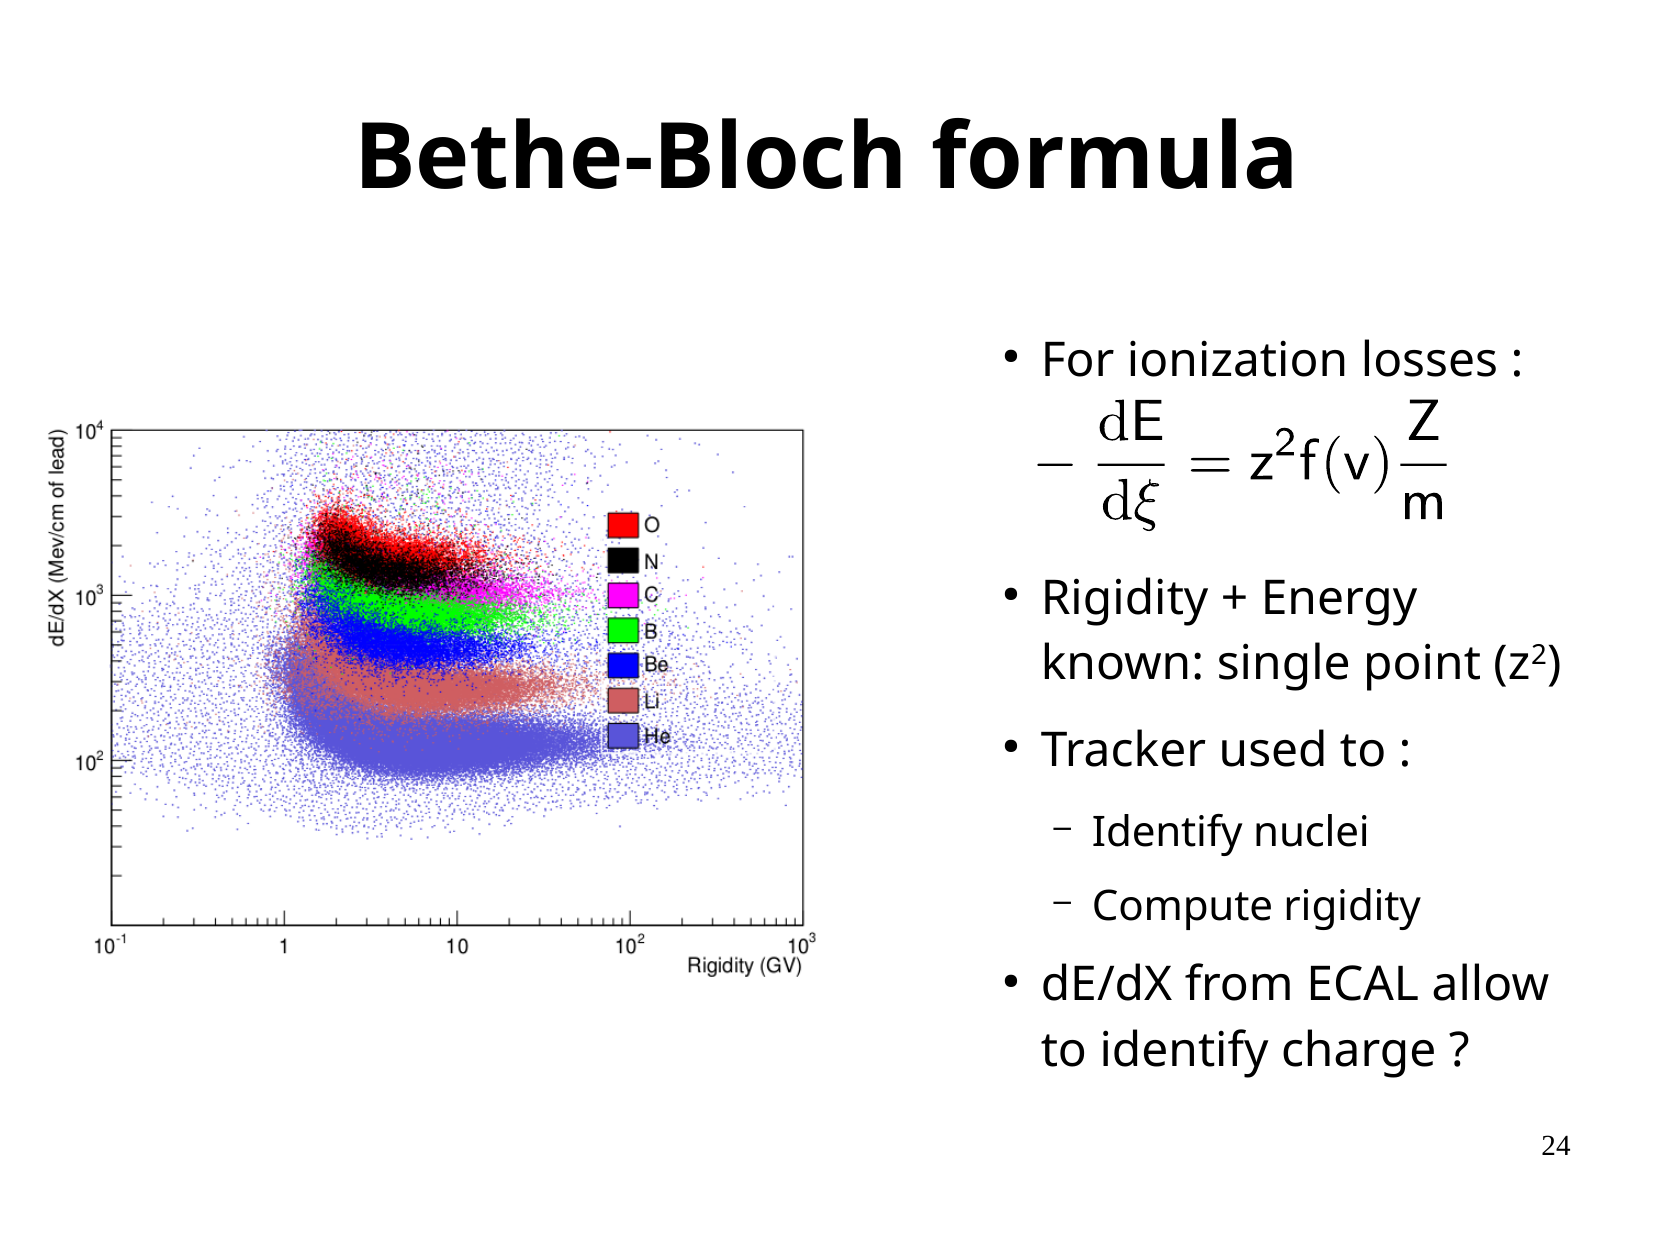

# Bethe-Bloch formula
For ionization losses :
Rigidity + Energy known: single point (z2)
Tracker used to :
Identify nuclei
Compute rigidity
dE/dX from ECAL allow to identify charge ?
24